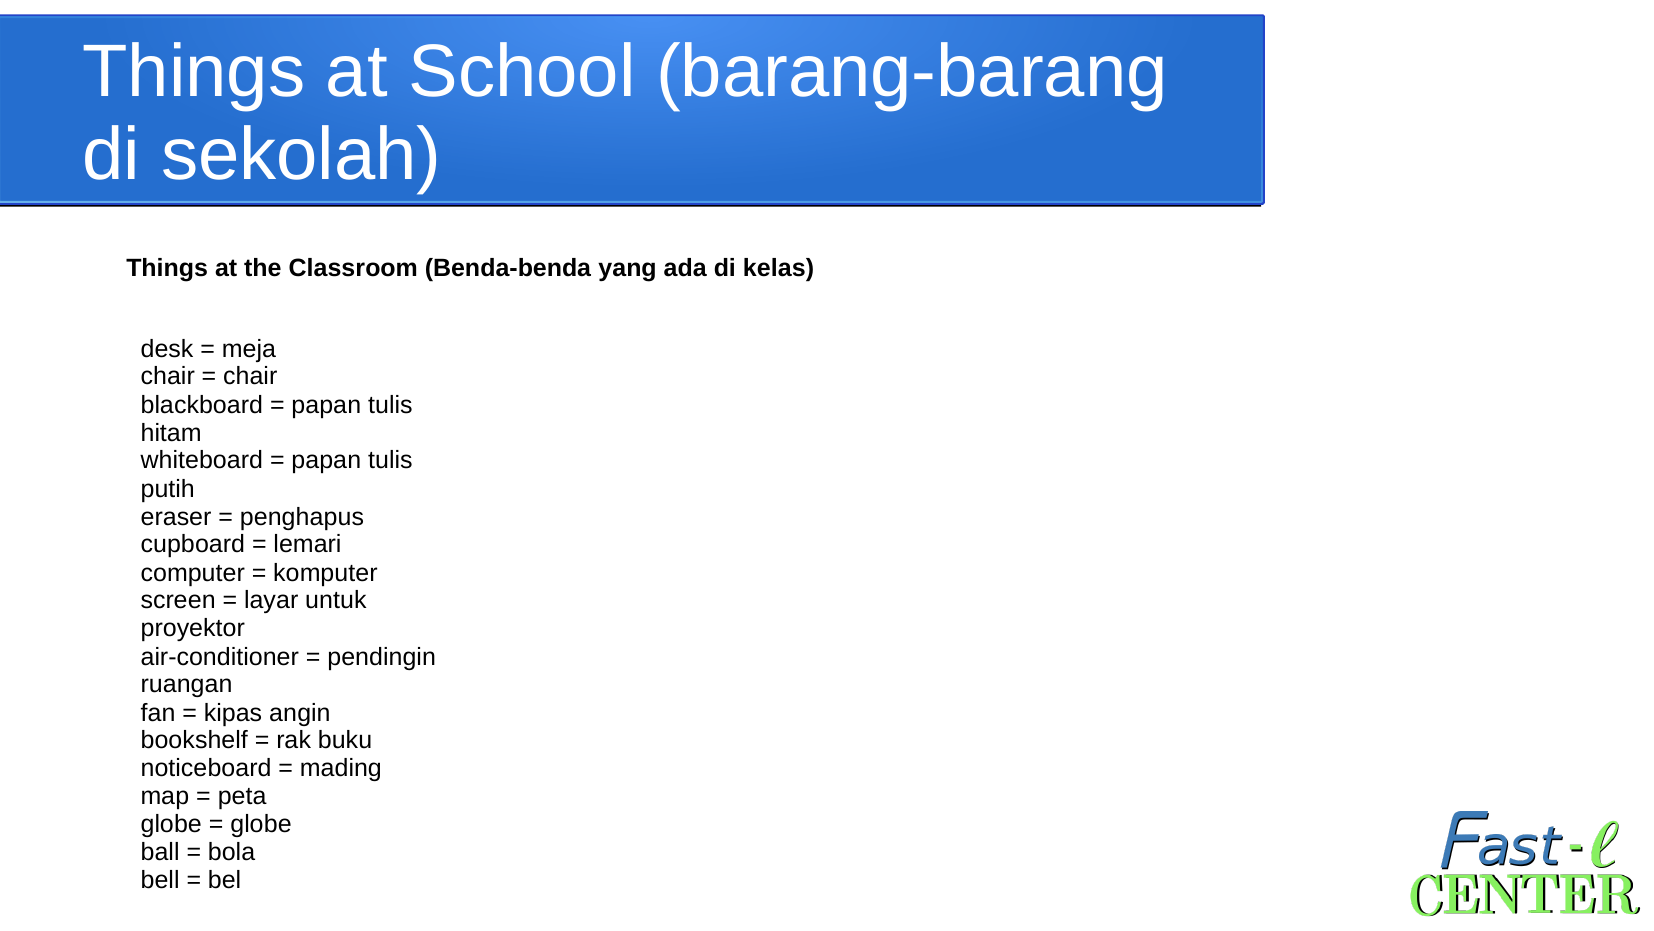

# Things at School (barang-barang di sekolah)
Things at the Classroom (Benda-benda yang ada di kelas)
desk = meja
chair = chair
blackboard = papan tulis hitam
whiteboard = papan tulis putih
eraser = penghapus
cupboard = lemari
computer = komputer
screen = layar untuk proyektor
air-conditioner = pendingin ruangan
fan = kipas angin
bookshelf = rak buku
noticeboard = mading
map = peta
globe = globe
ball = bola
bell = bel